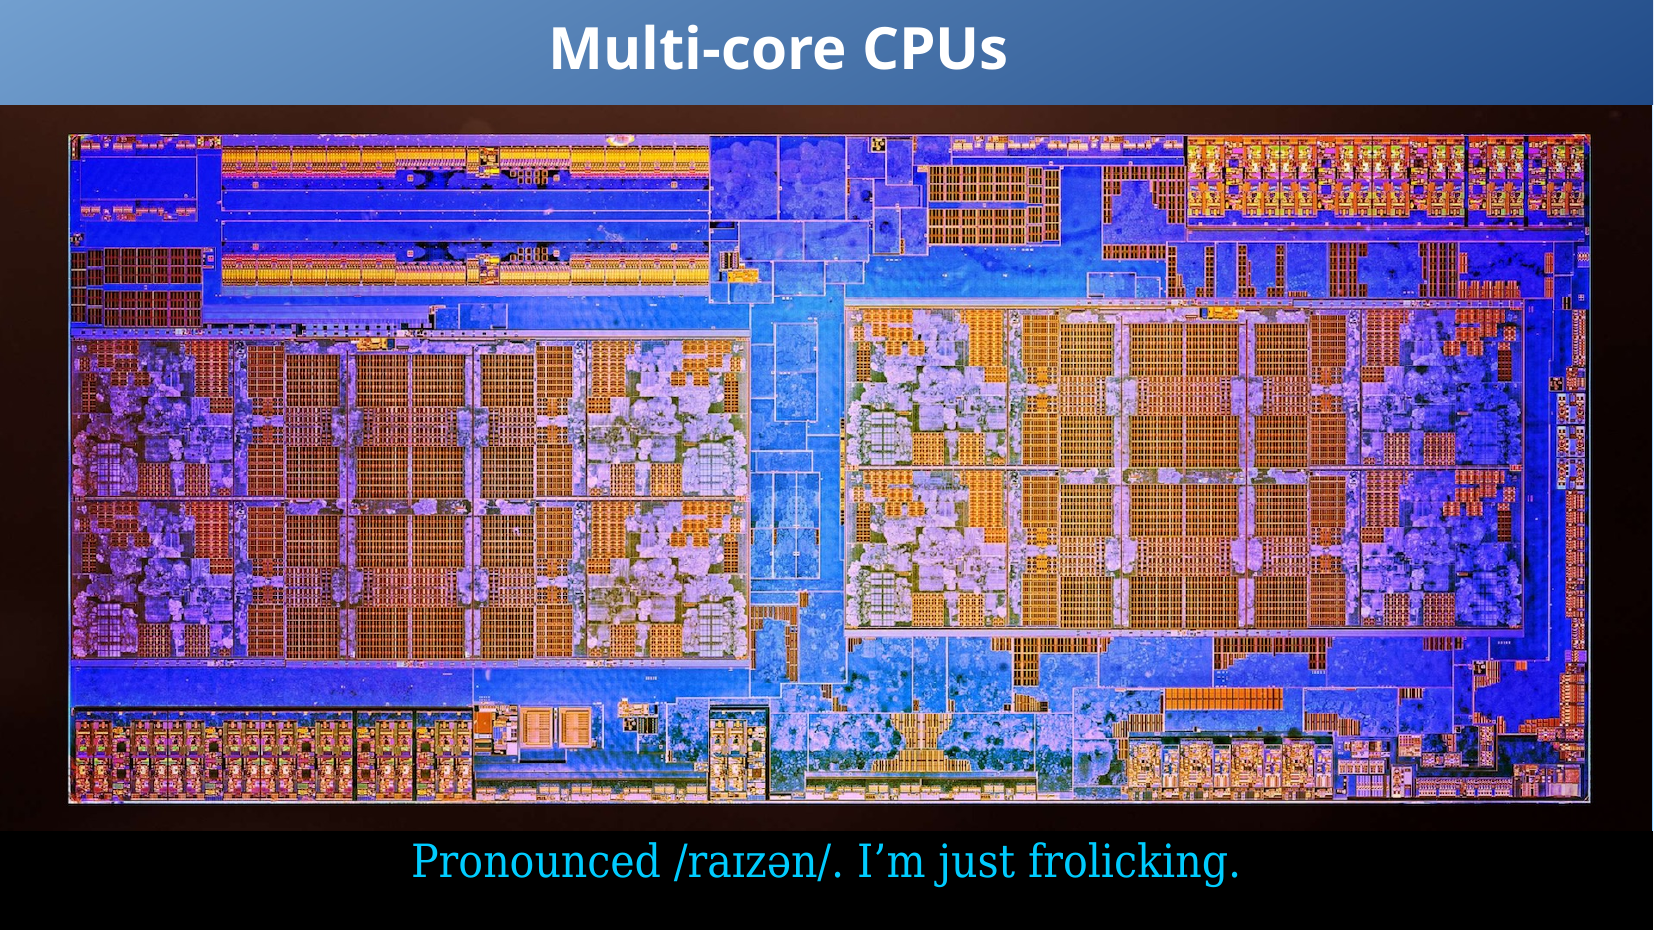

Multi-core CPUs
Pronounced /raɪzən/. I’m just frolicking.